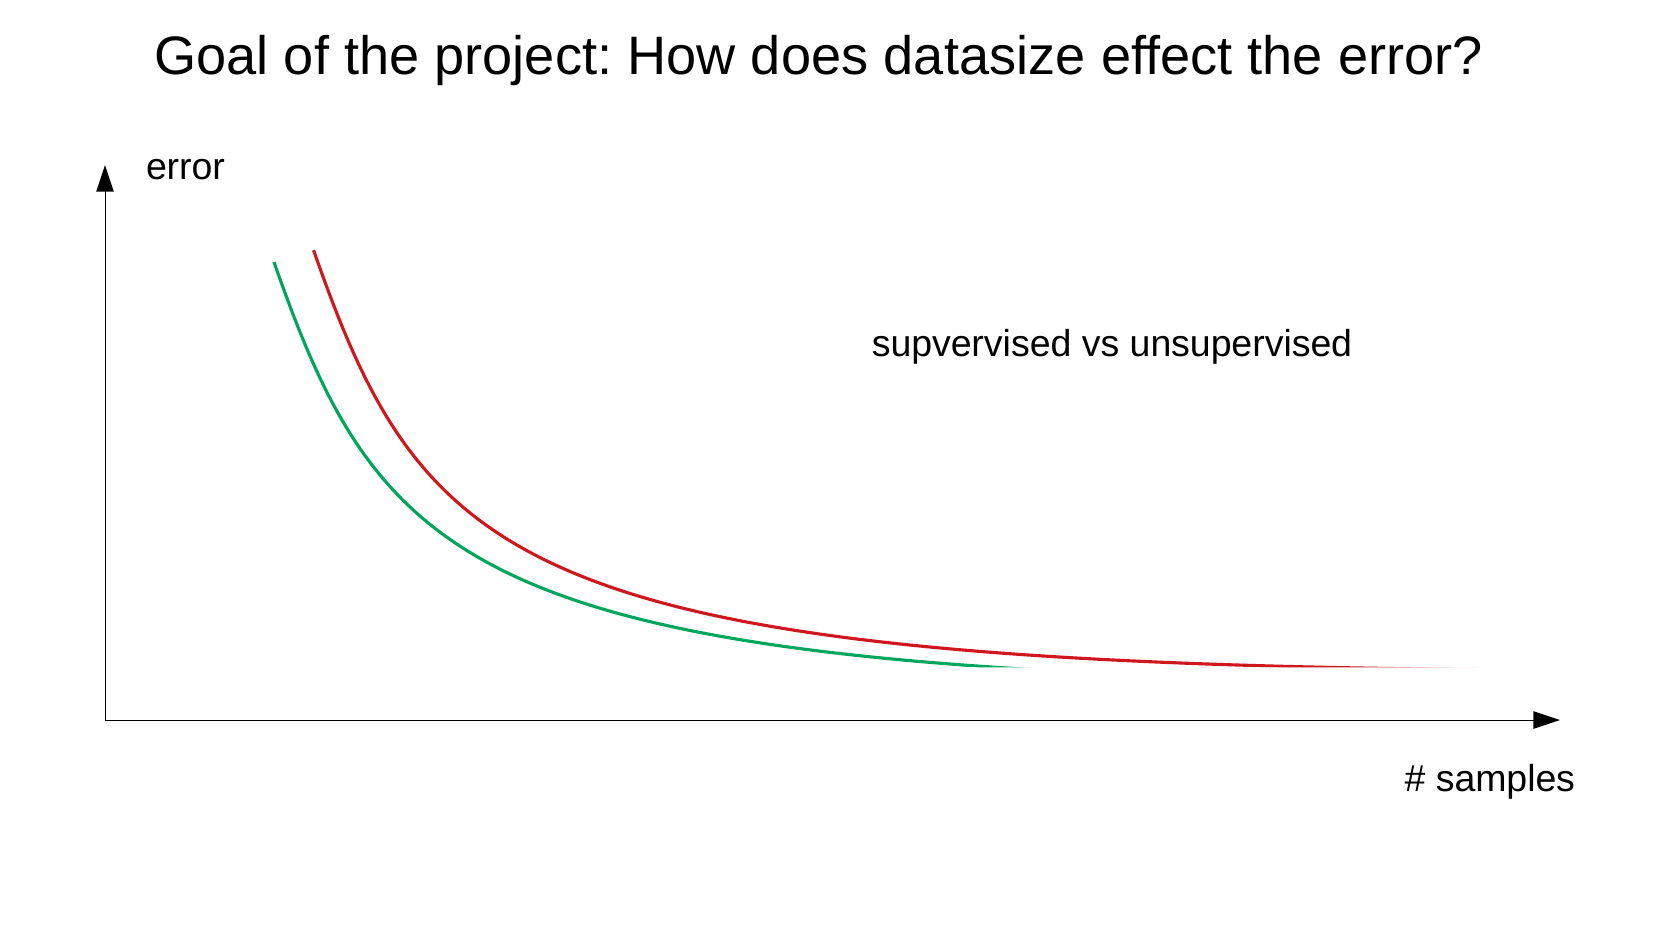

Goal of the project: How does datasize effect the error?
error
supvervised vs unsupervised
# samples